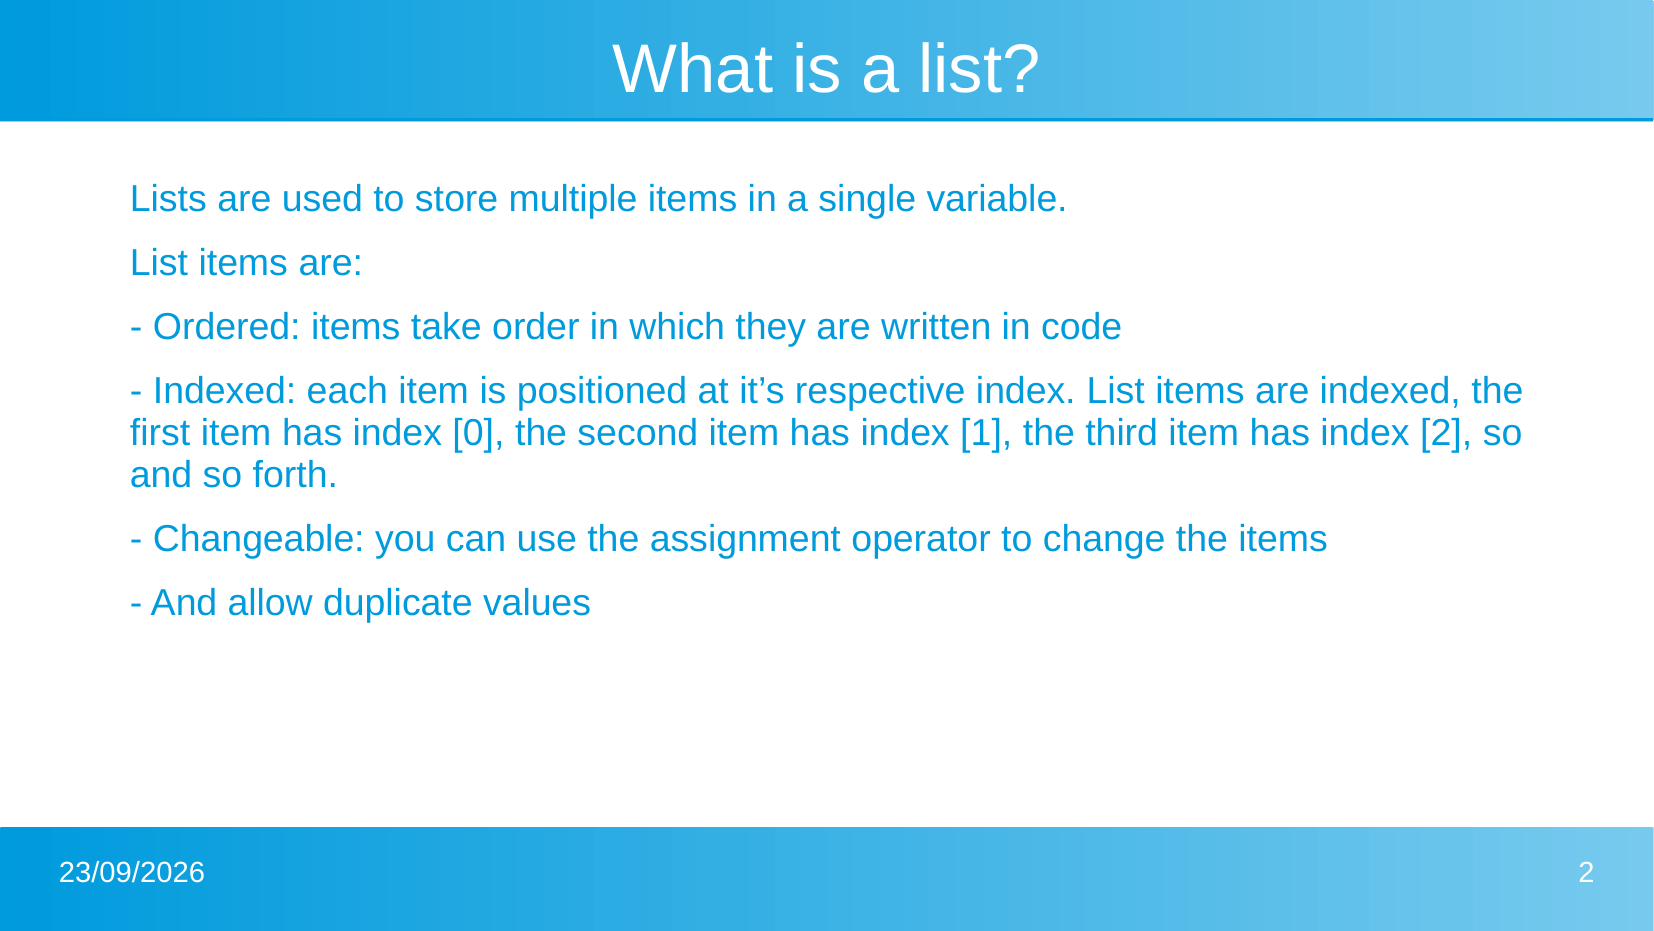

# What is a list?
Lists are used to store multiple items in a single variable.
List items are:
- Ordered: items take order in which they are written in code
- Indexed: each item is positioned at it’s respective index. List items are indexed, the first item has index [0], the second item has index [1], the third item has index [2], so and so forth.
- Changeable: you can use the assignment operator to change the items
- And allow duplicate values
2